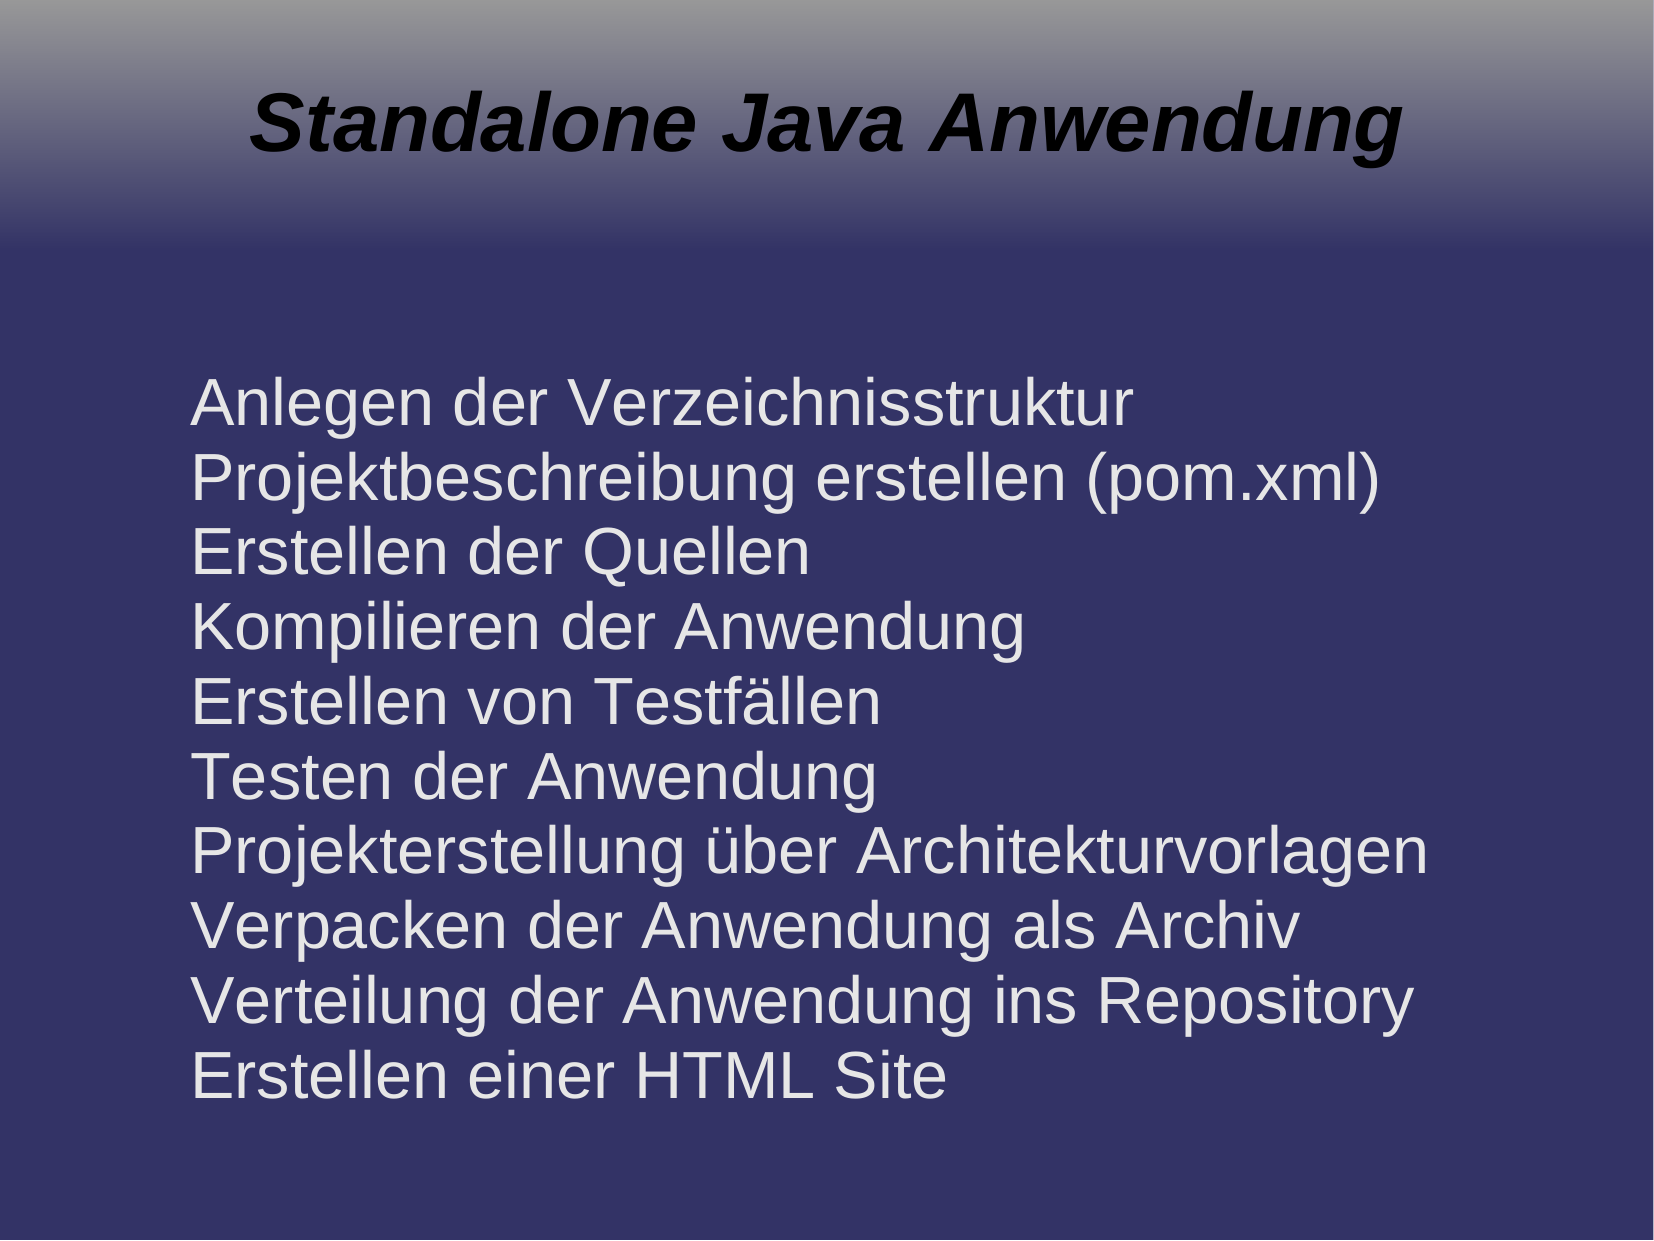

# Standalone Java Anwendung
Anlegen der Verzeichnisstruktur
Projektbeschreibung erstellen (pom.xml)
Erstellen der Quellen
Kompilieren der Anwendung
Erstellen von Testfällen
Testen der Anwendung
Projekterstellung über Architekturvorlagen
Verpacken der Anwendung als Archiv
Verteilung der Anwendung ins Repository
Erstellen einer HTML Site